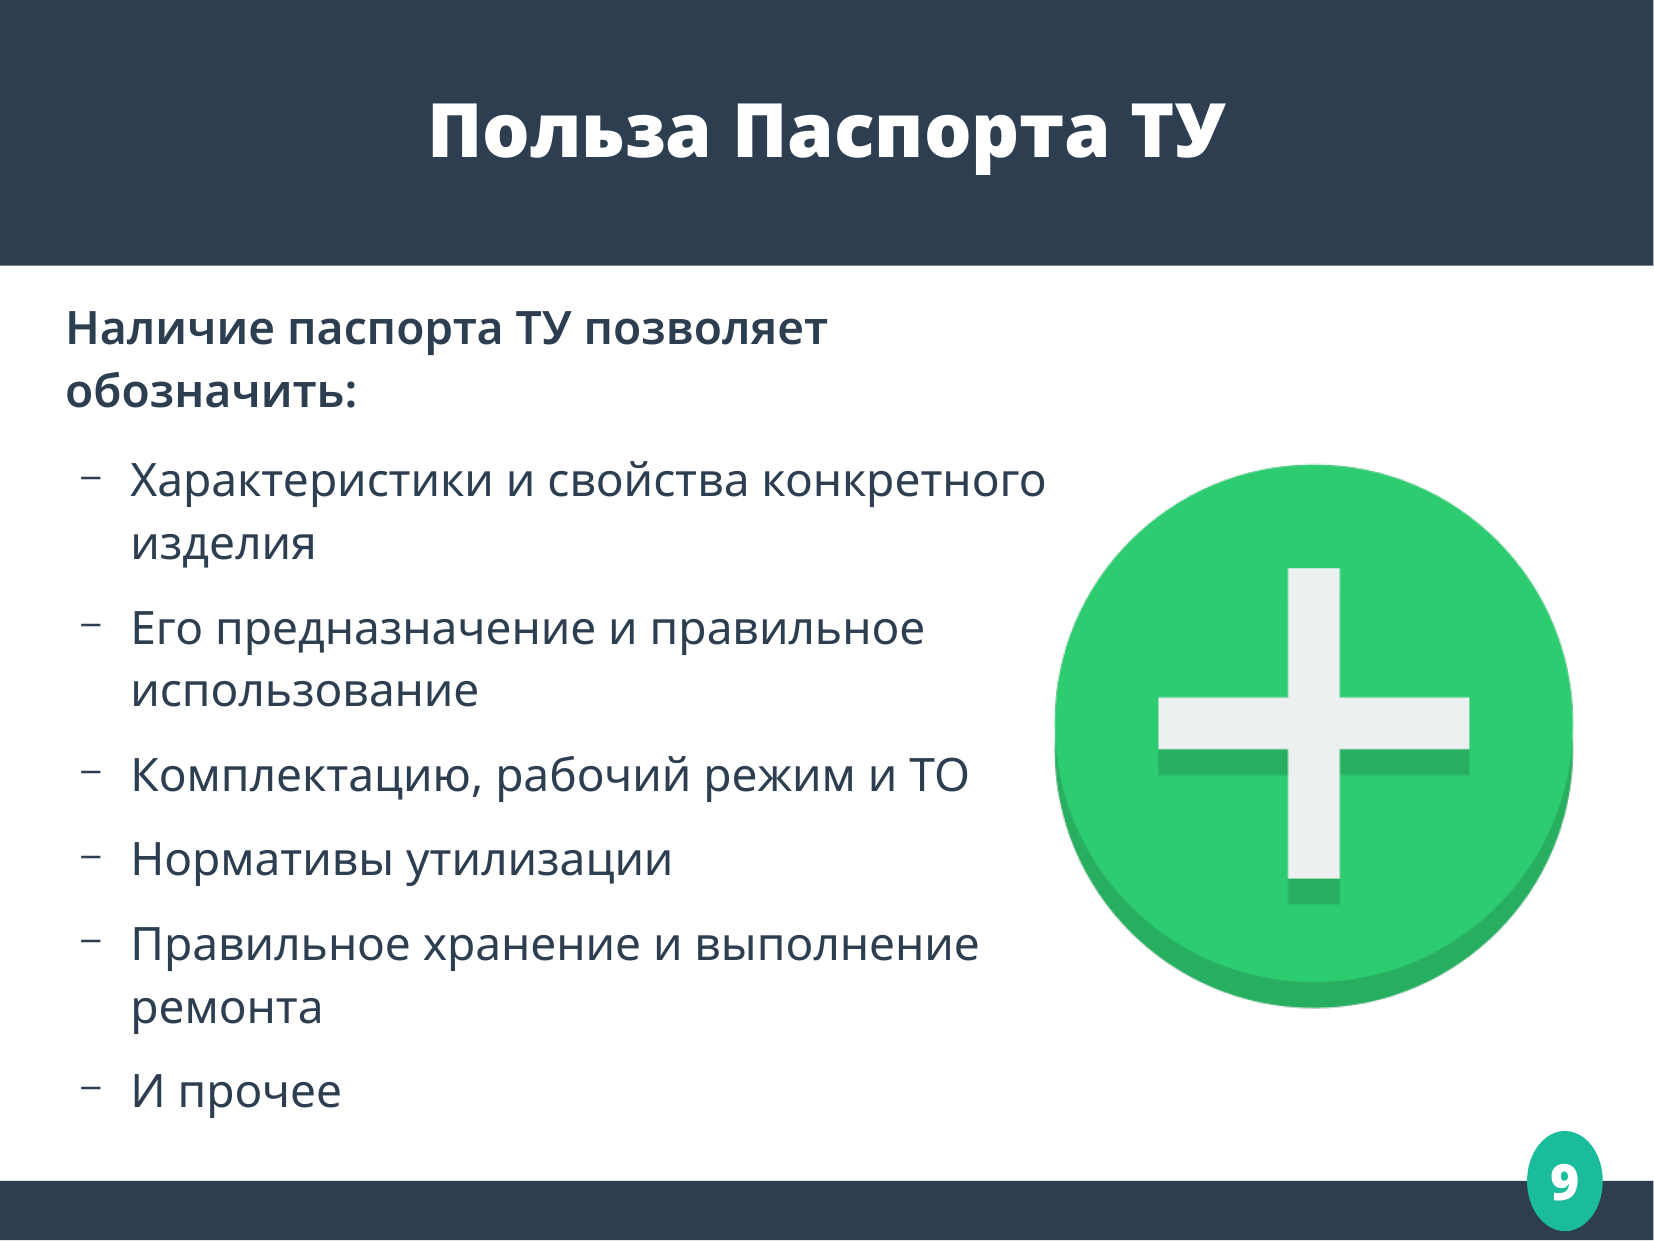

# Польза Паспорта ТУ
Наличие паспорта ТУ позволяет обозначить:
Характеристики и свойства конкретного изделия
Его предназначение и правильное использование
Комплектацию, рабочий режим и ТО
Нормативы утилизации
Правильное хранение и выполнение ремонта
И прочее